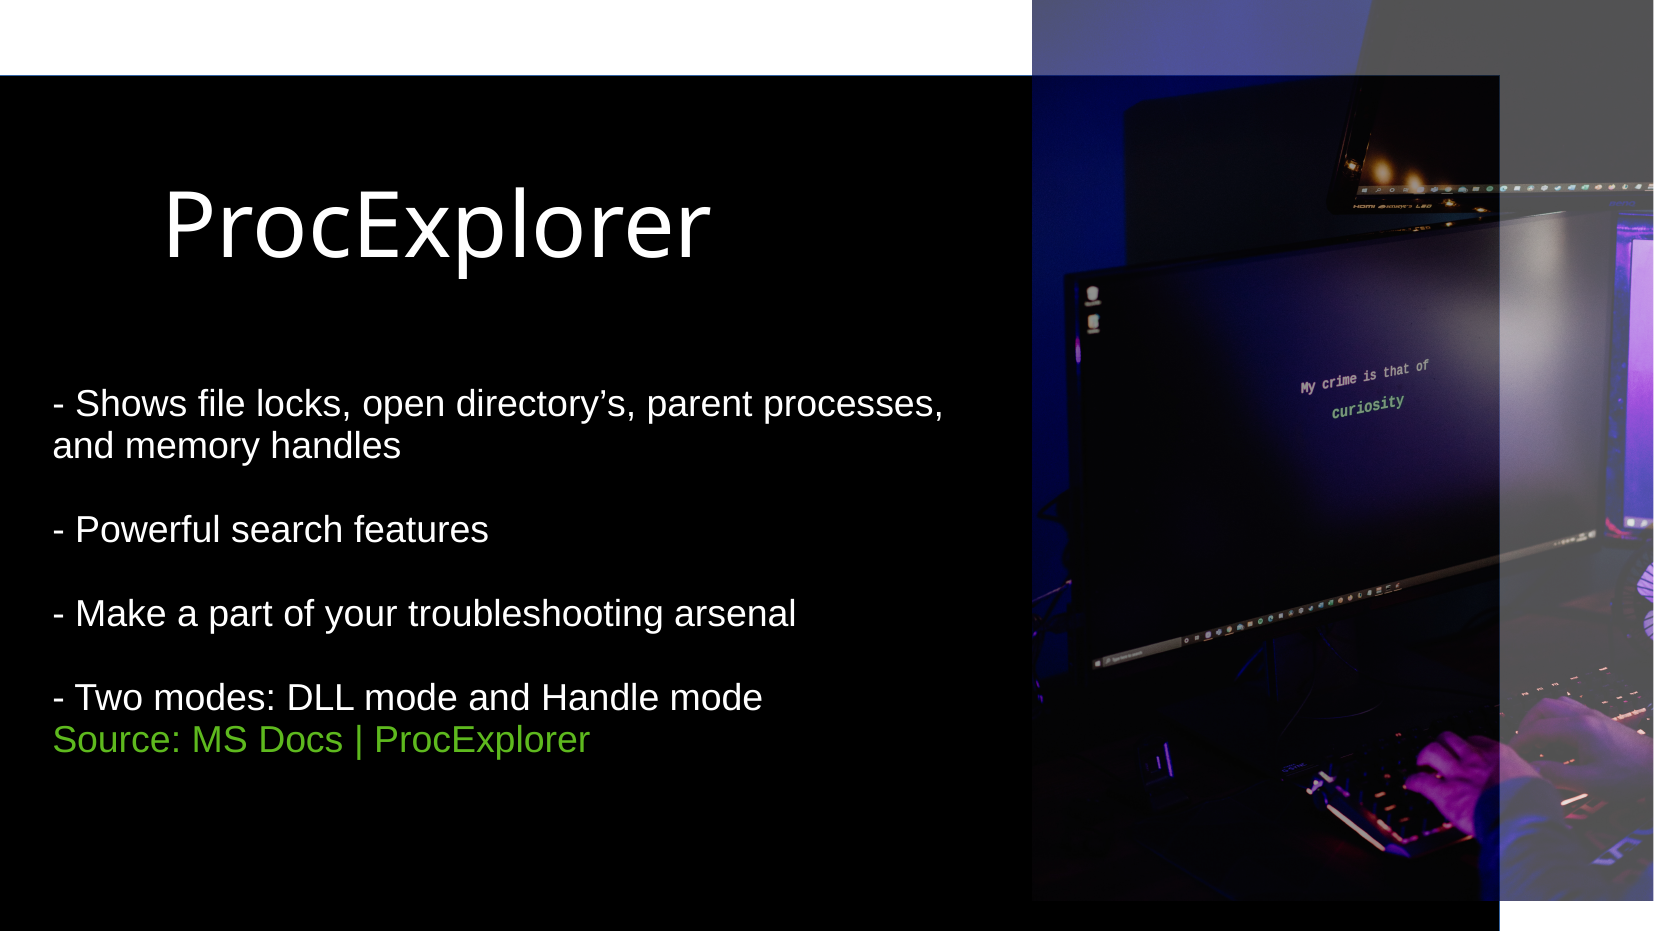

# ProcExplorer
- Shows file locks, open directory’s, parent processes, and memory handles
- Powerful search features
- Make a part of your troubleshooting arsenal
- Two modes: DLL mode and Handle mode
Source: MS Docs | ProcExplorer